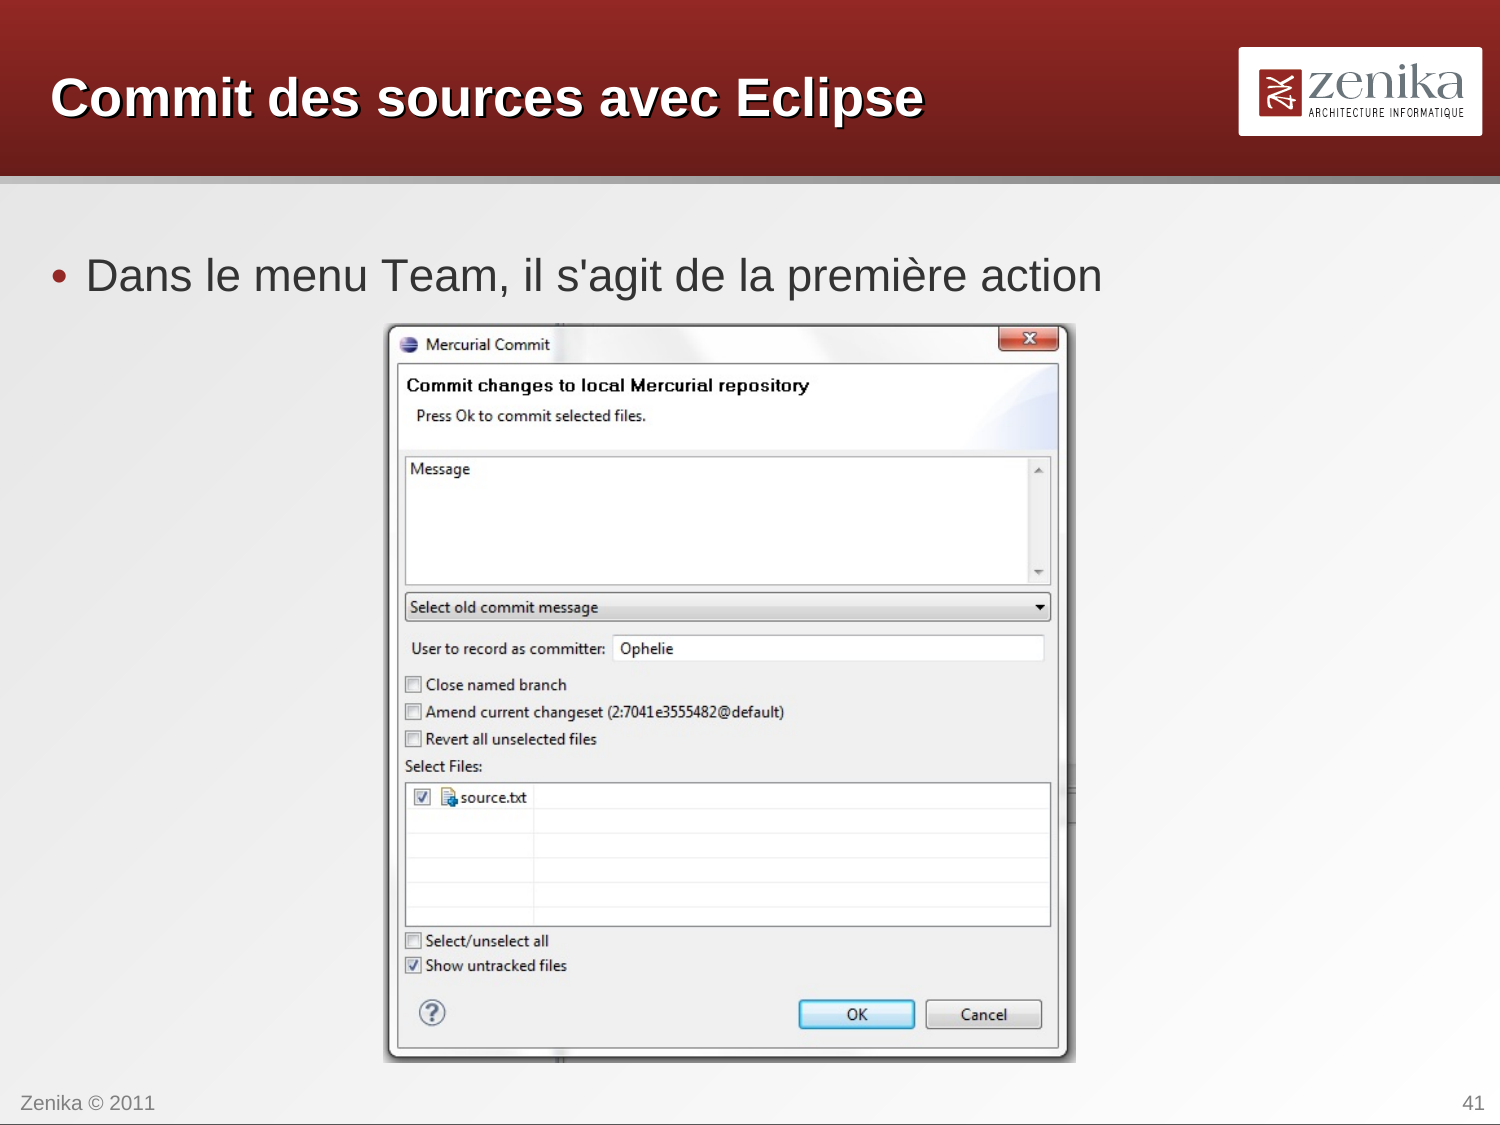

# Commit des sources avec Eclipse
Dans le menu Team, il s'agit de la première action